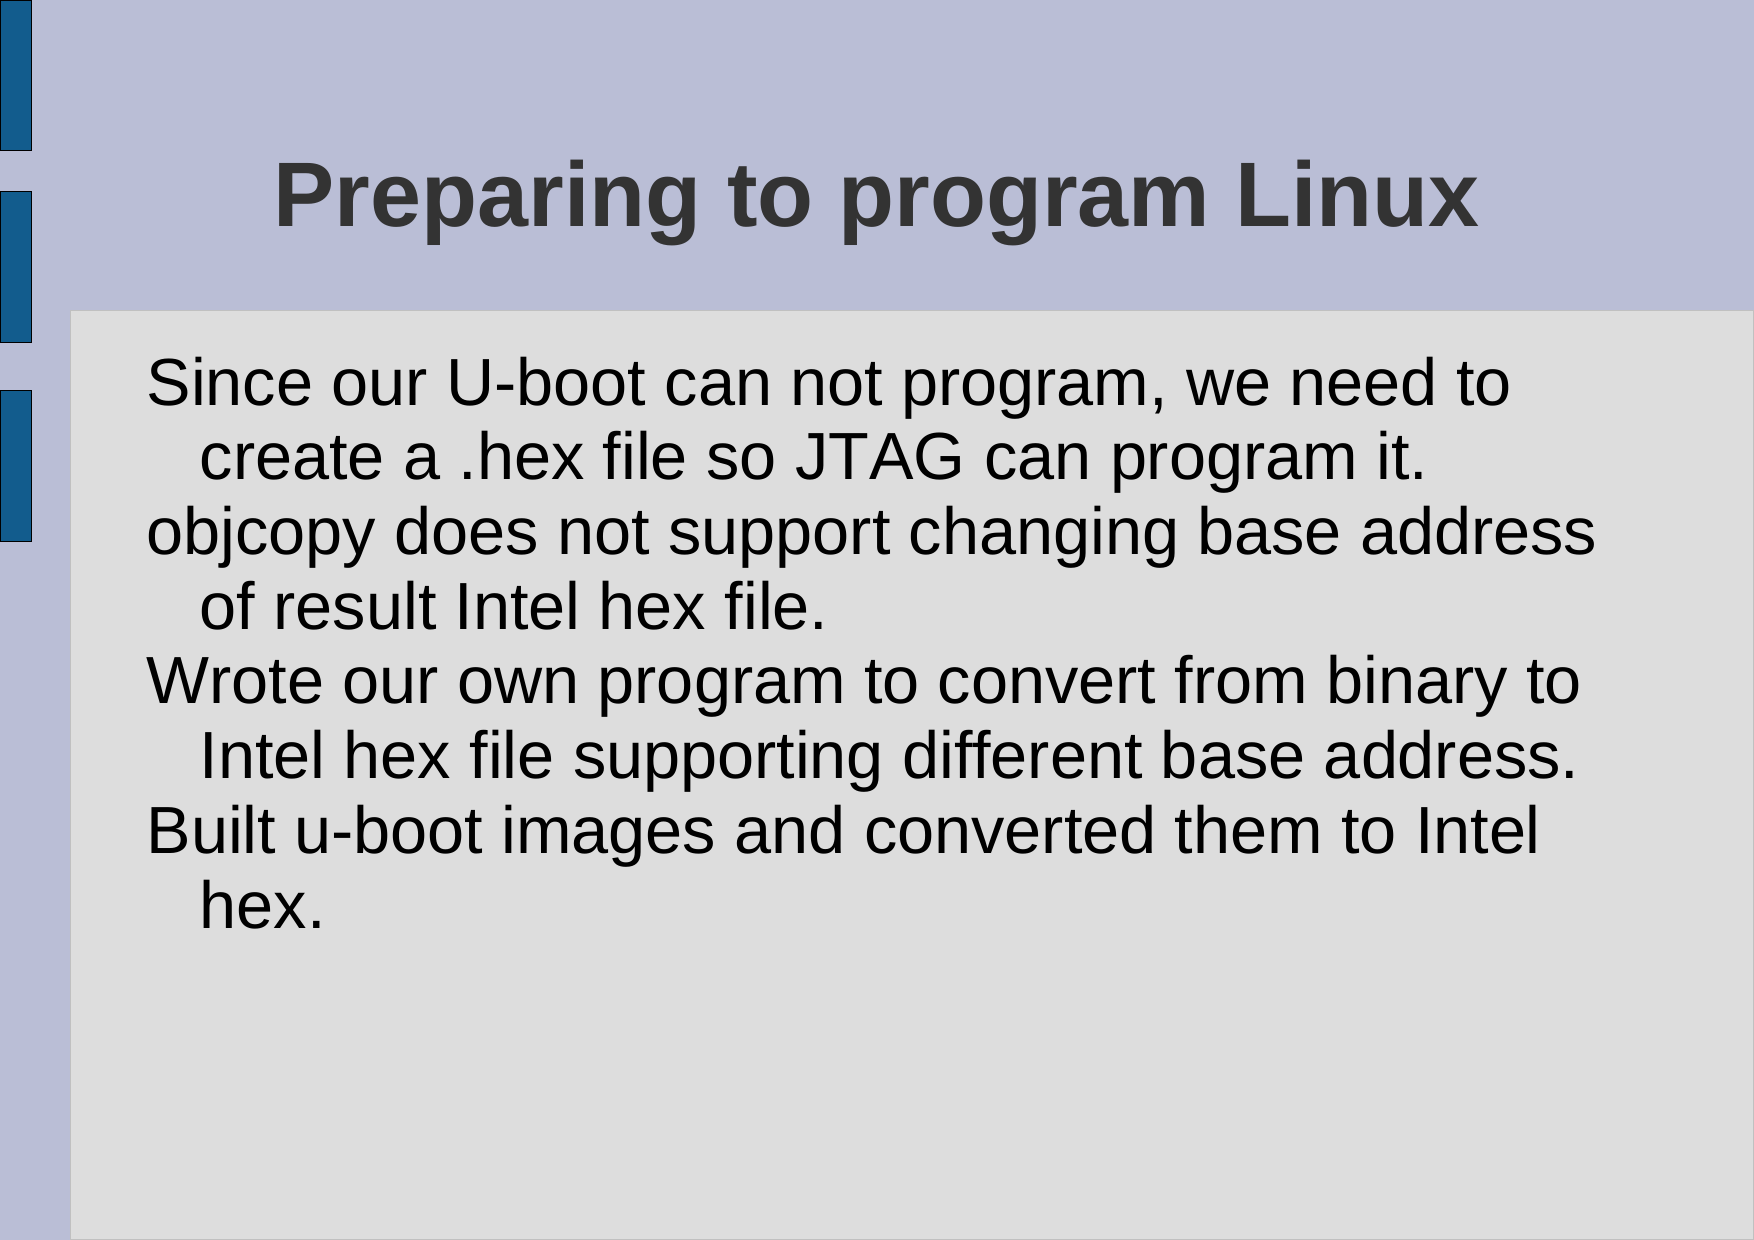

# Preparing to program Linux
Since our U-boot can not program, we need to create a .hex file so JTAG can program it.
objcopy does not support changing base address of result Intel hex file.
Wrote our own program to convert from binary to Intel hex file supporting different base address.
Built u-boot images and converted them to Intel hex.